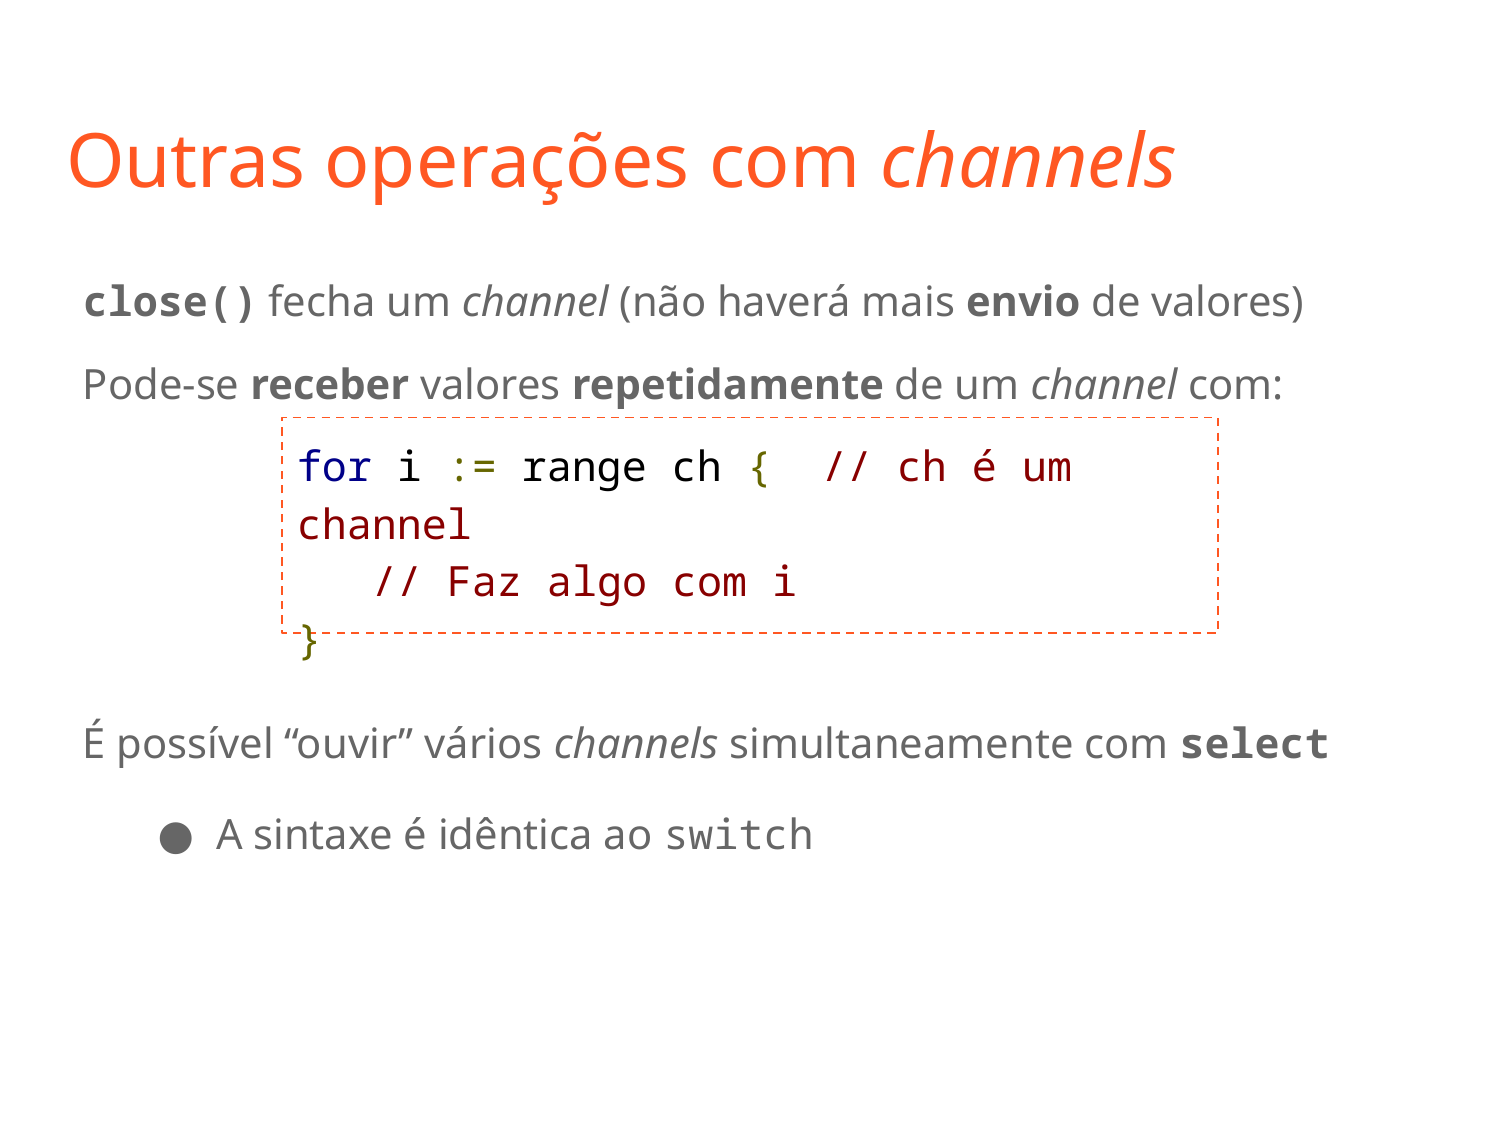

# Outras operações com channels
close() fecha um channel (não haverá mais envio de valores)
Pode-se receber valores repetidamente de um channel com:
for i := range ch { // ch é um channel
// Faz algo com i
}
É possível “ouvir” vários channels simultaneamente com select
A sintaxe é idêntica ao switch